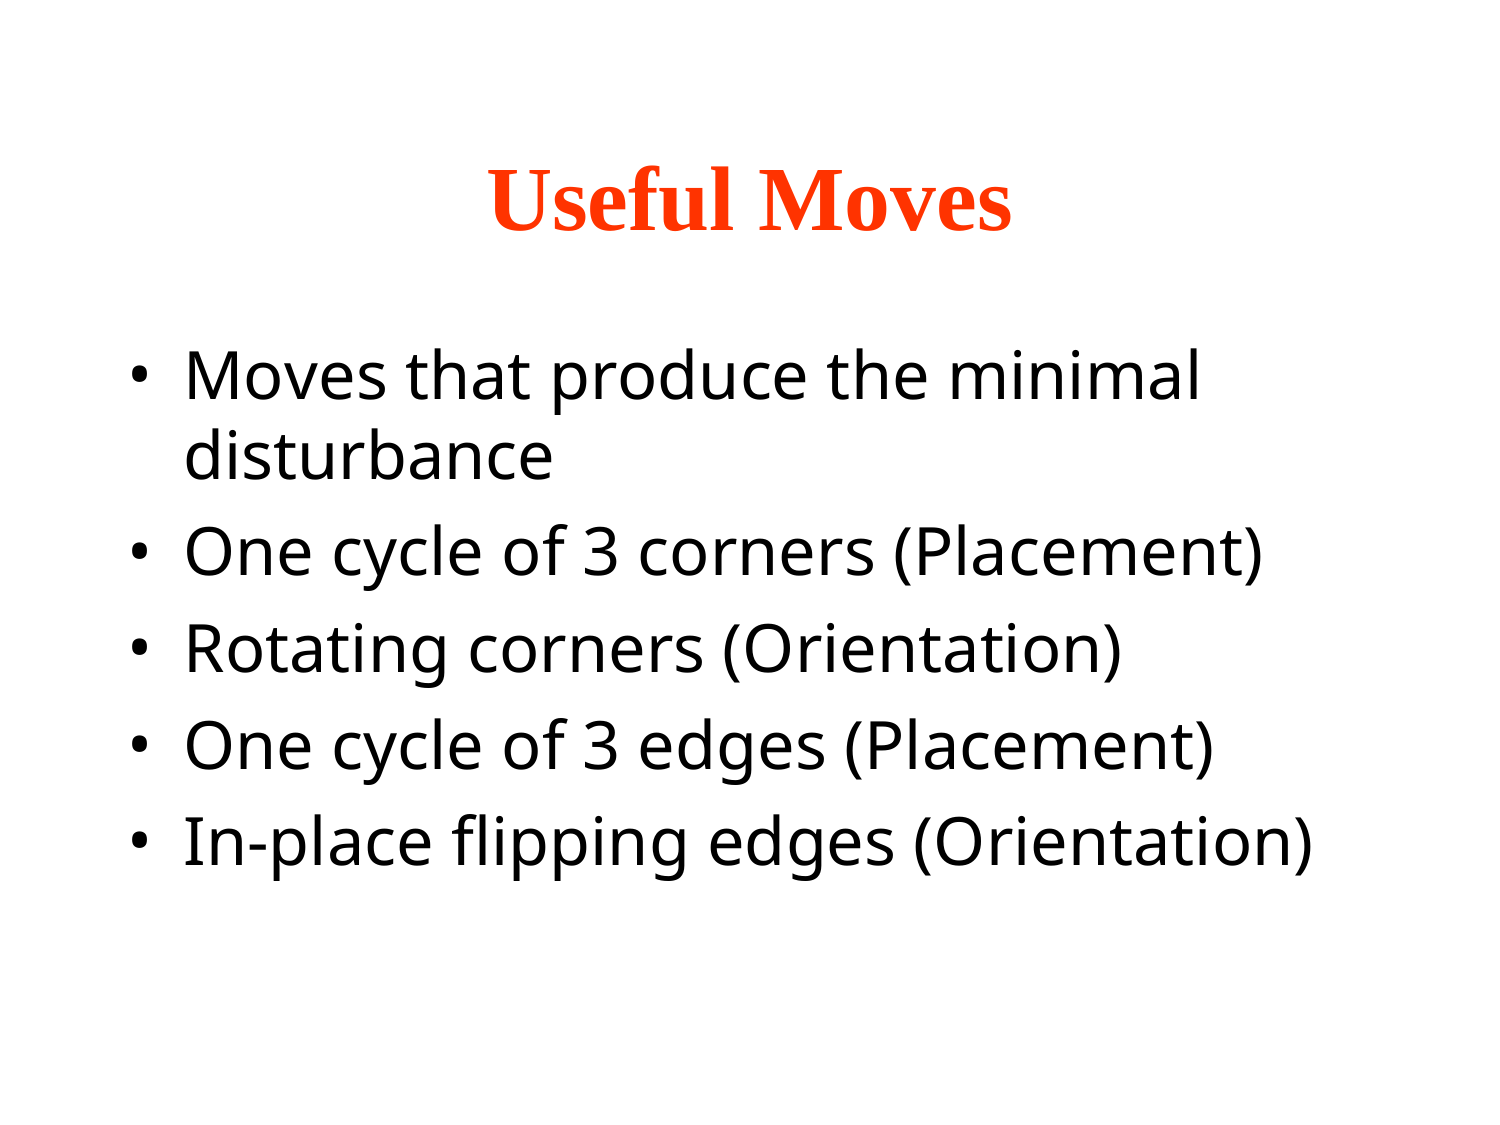

# Useful Moves
Moves that produce the minimal disturbance
One cycle of 3 corners (Placement)
Rotating corners (Orientation)
One cycle of 3 edges (Placement)
In-place flipping edges (Orientation)